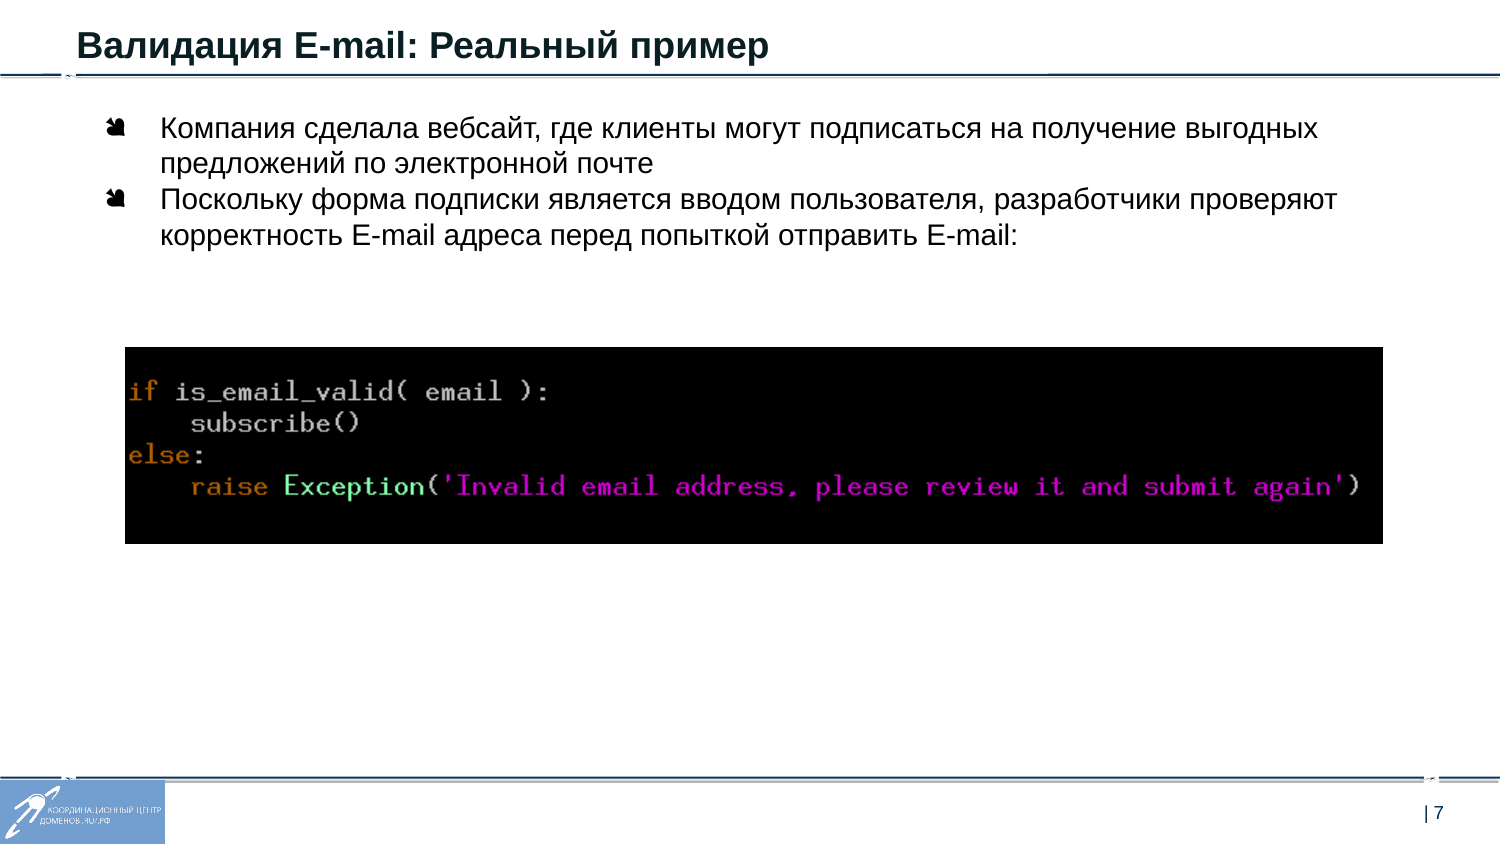

# Валидация E-mail: Реальный пример
Компания сделала вебсайт, где клиенты могут подписаться на получение выгодных предложений по электронной почте
Поскольку форма подписки является вводом пользователя, разработчики проверяют корректность E-mail адреса перед попыткой отправить E-mail: